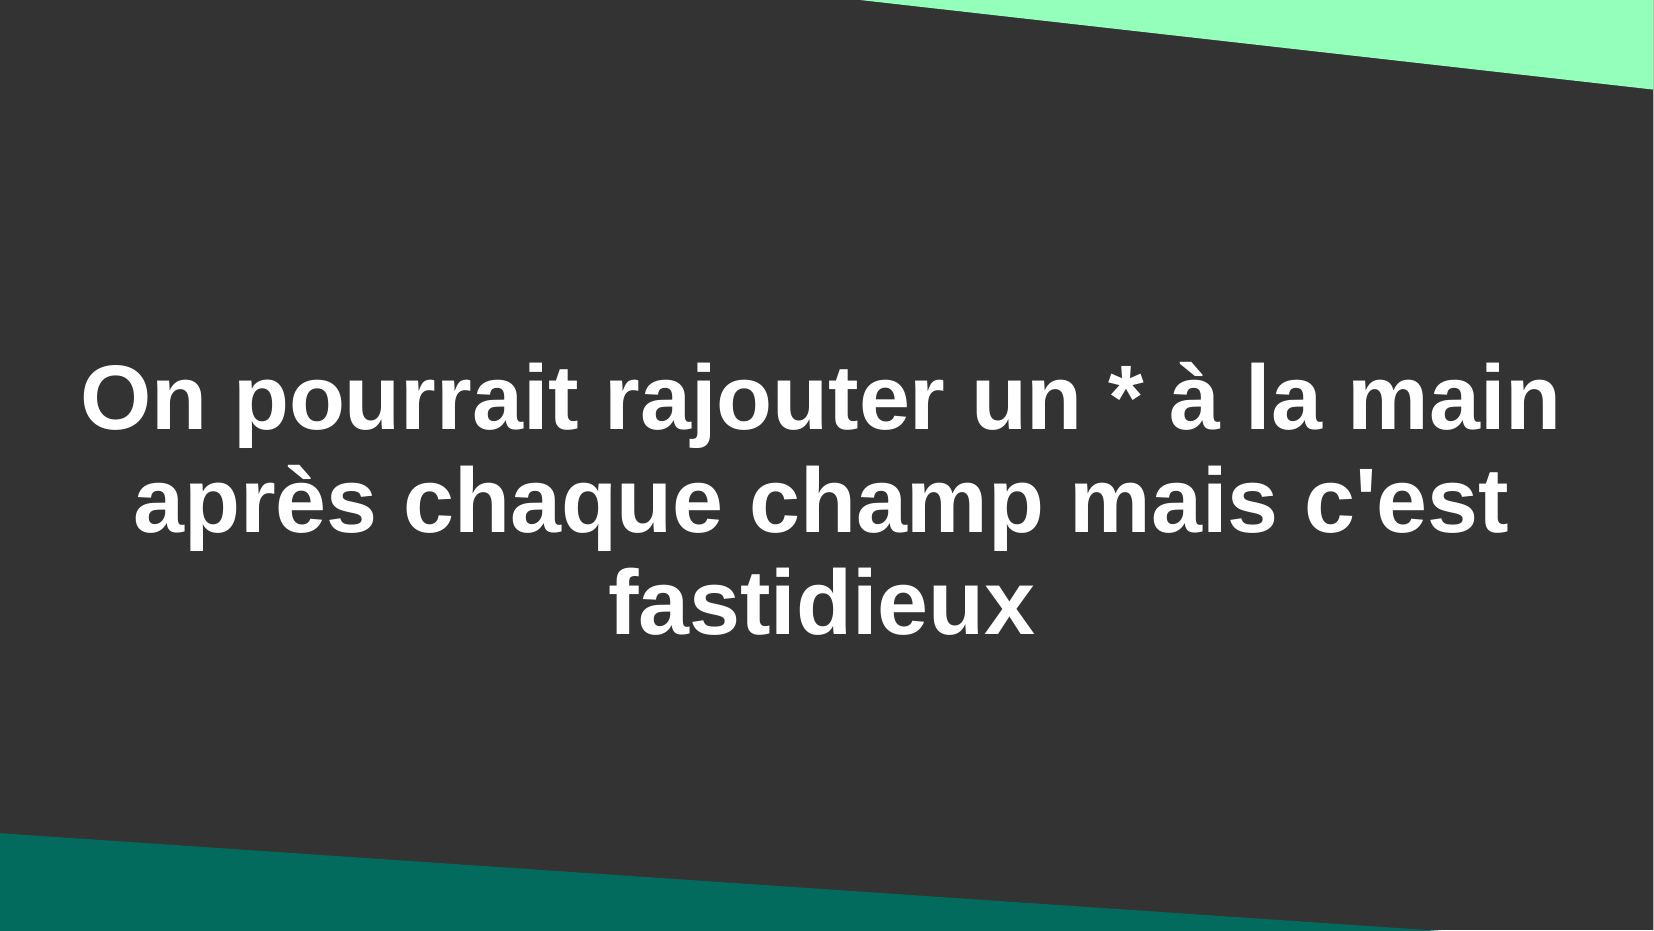

# On pourrait rajouter un * à la main après chaque champ mais c'est fastidieux